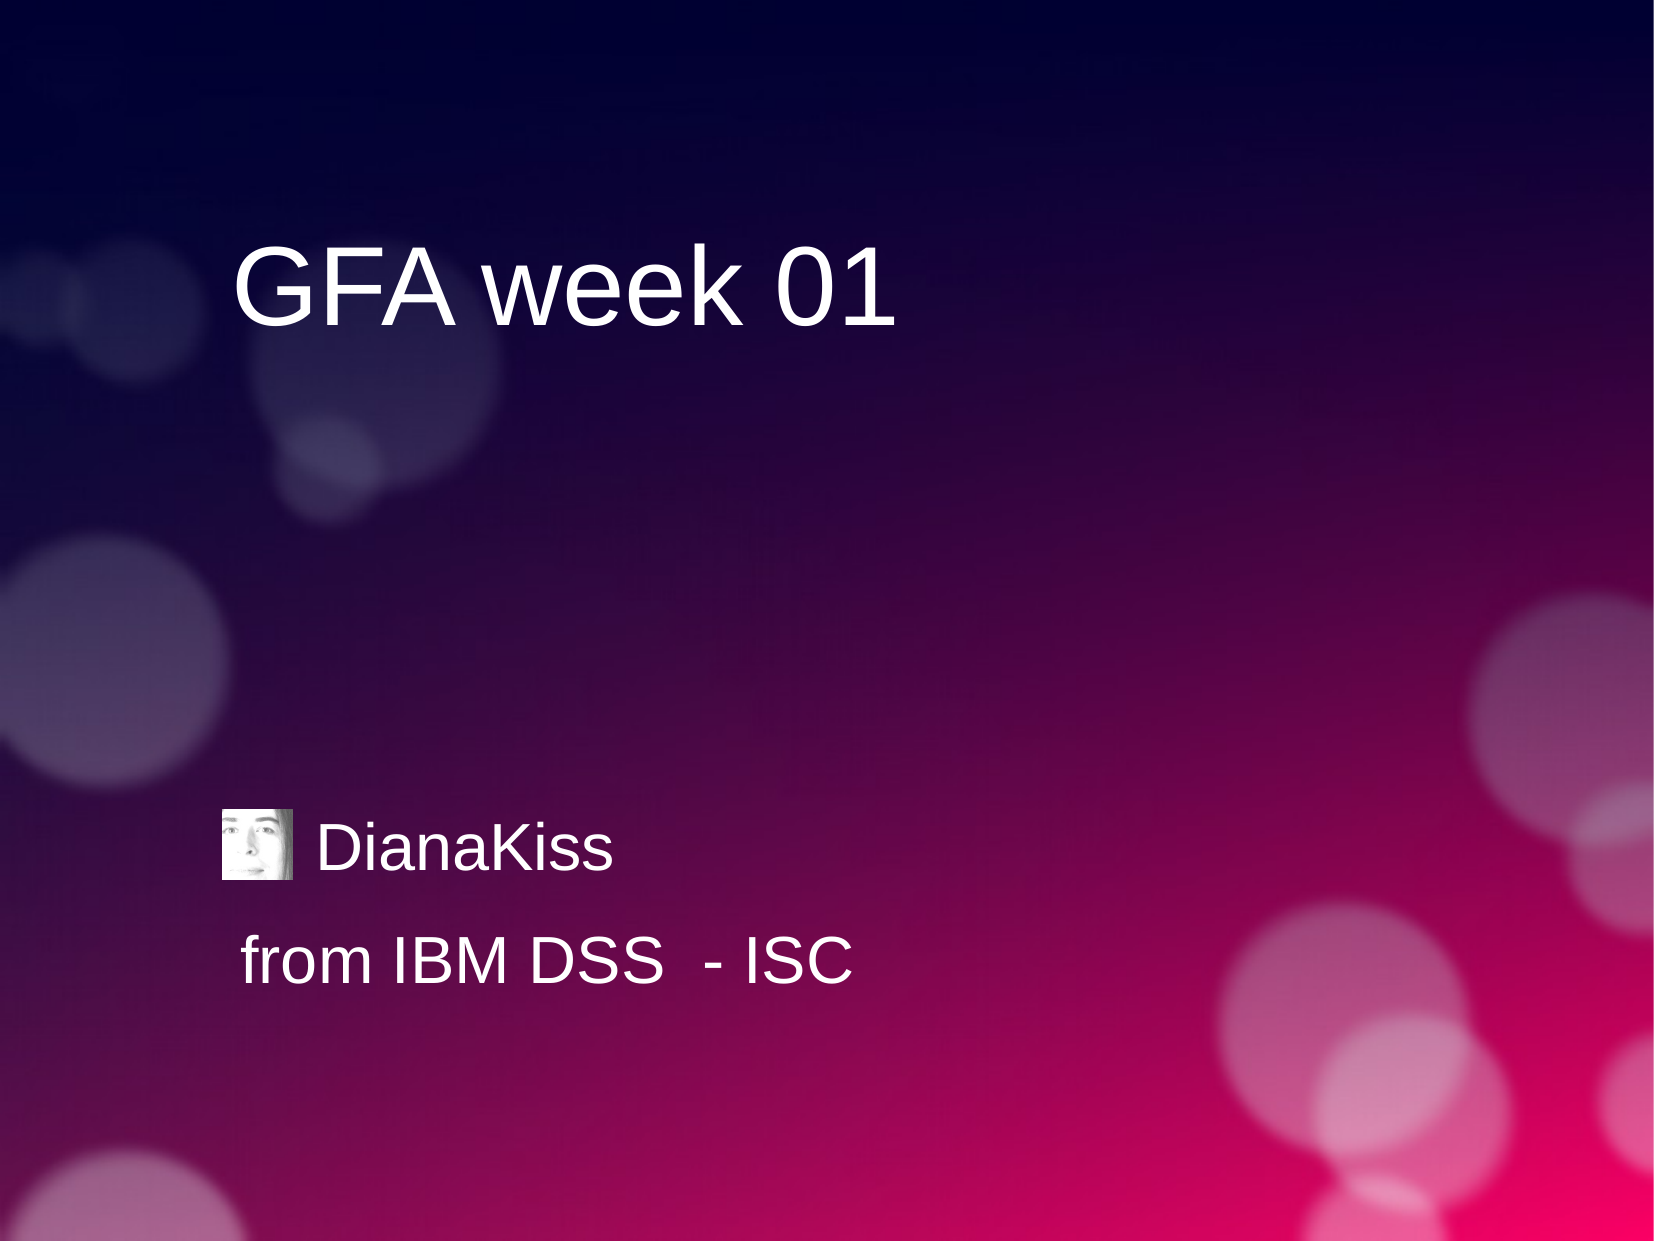

# GFA week 01
		DianaKiss
	from IBM DSS - ISC